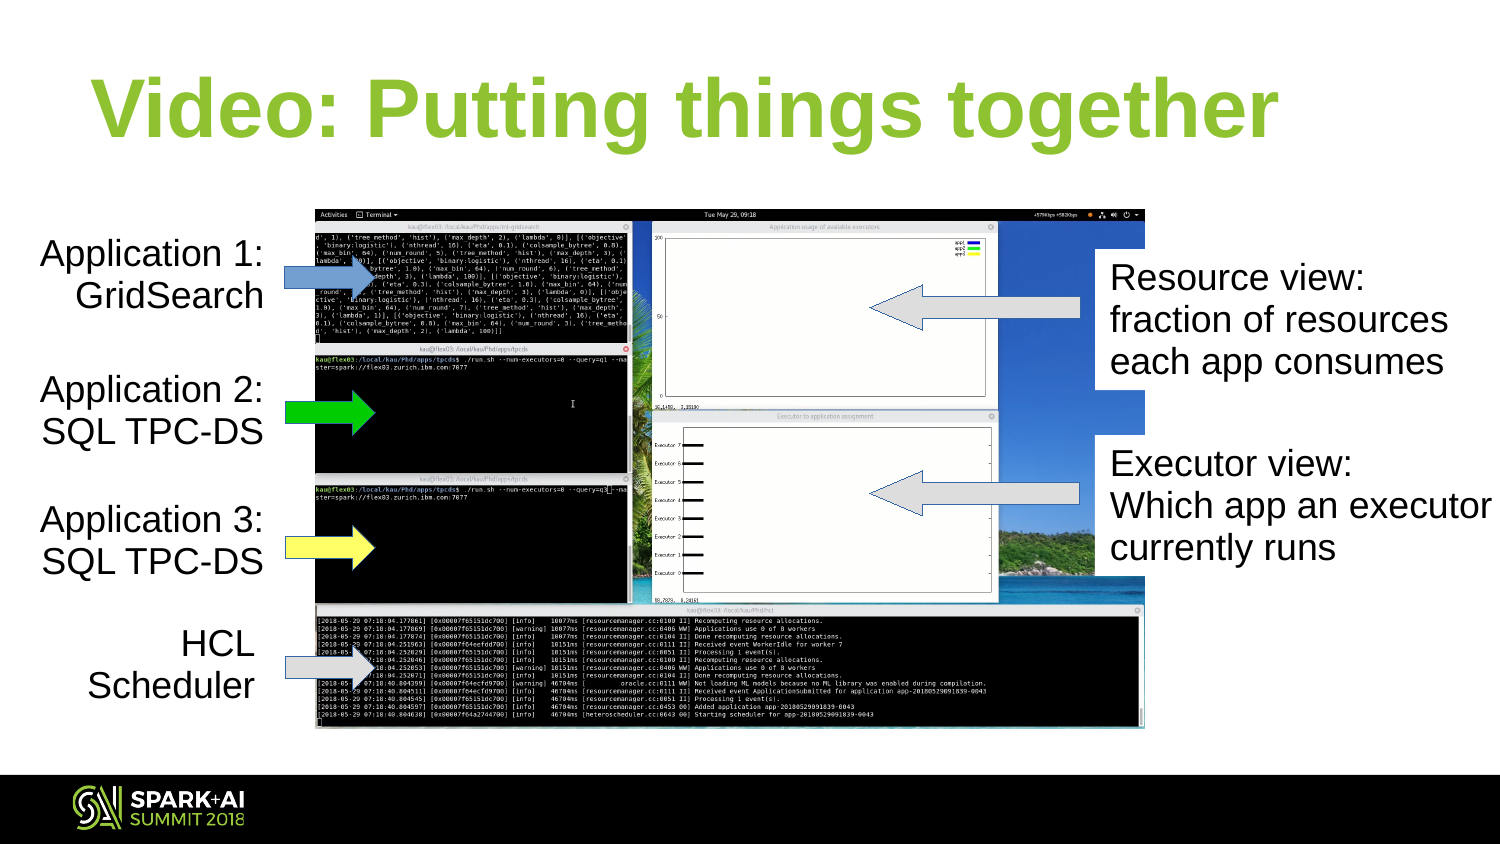

#
Video: Putting things together
Application 1:
GridSearch
Resource view:
fraction of resources
each app consumes
Application 2:
SQL TPC-DS
Executor view:
Which app an executor
currently runs
Application 3:
SQL TPC-DS
HCL
Scheduler